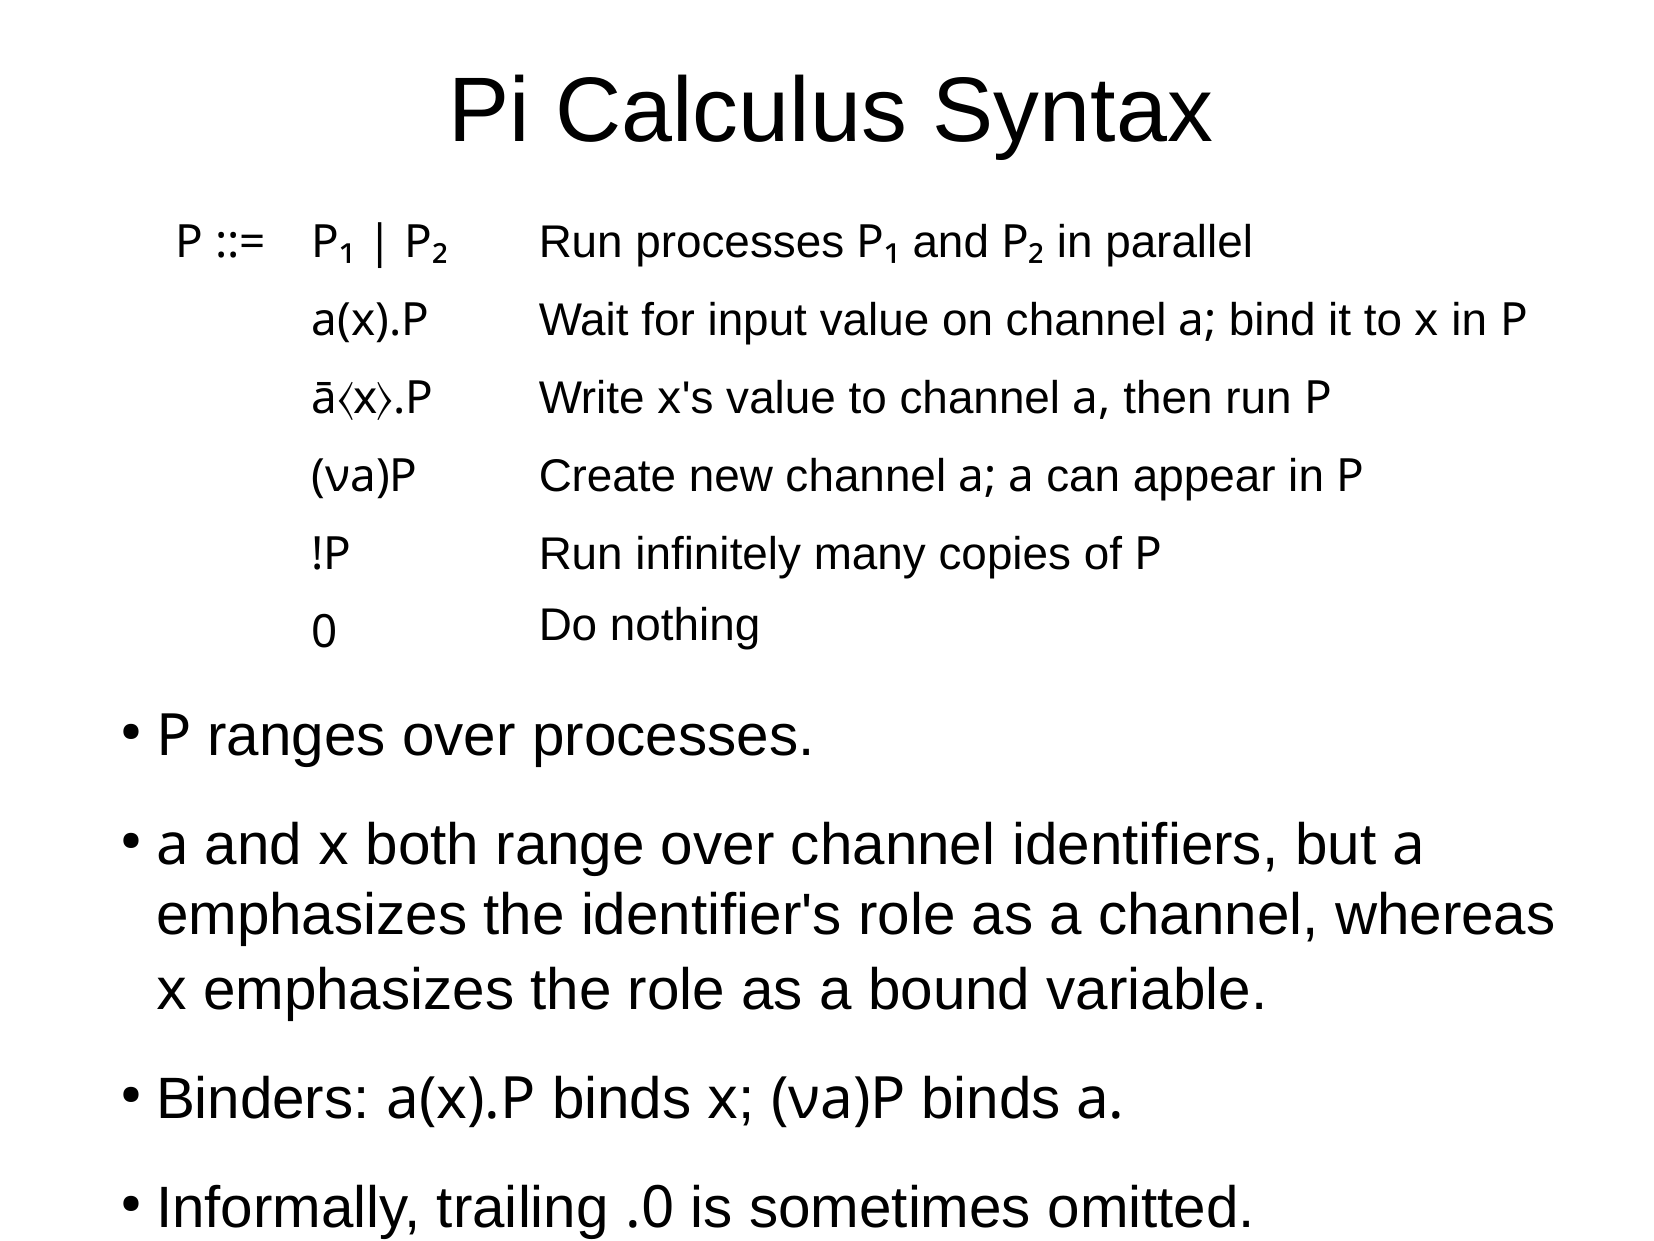

# Pi Calculus Syntax
| P ::= | P₁ | P₂ | Run processes P₁ and P₂ in parallel |
| --- | --- | --- |
| | a(x).P | Wait for input value on channel a; bind it to x in P |
| | ā〈x〉.P | Write x's value to channel a, then run P |
| | (νa)P | Create new channel a; a can appear in P |
| | !P | Run infinitely many copies of P |
| | 0 | Do nothing |
P ranges over processes.
a and x both range over channel identifiers, but a emphasizes the identifier's role as a channel, whereas x emphasizes the role as a bound variable.
Binders: a(x).P binds x; (νa)P binds a.
Informally, trailing .0 is sometimes omitted.